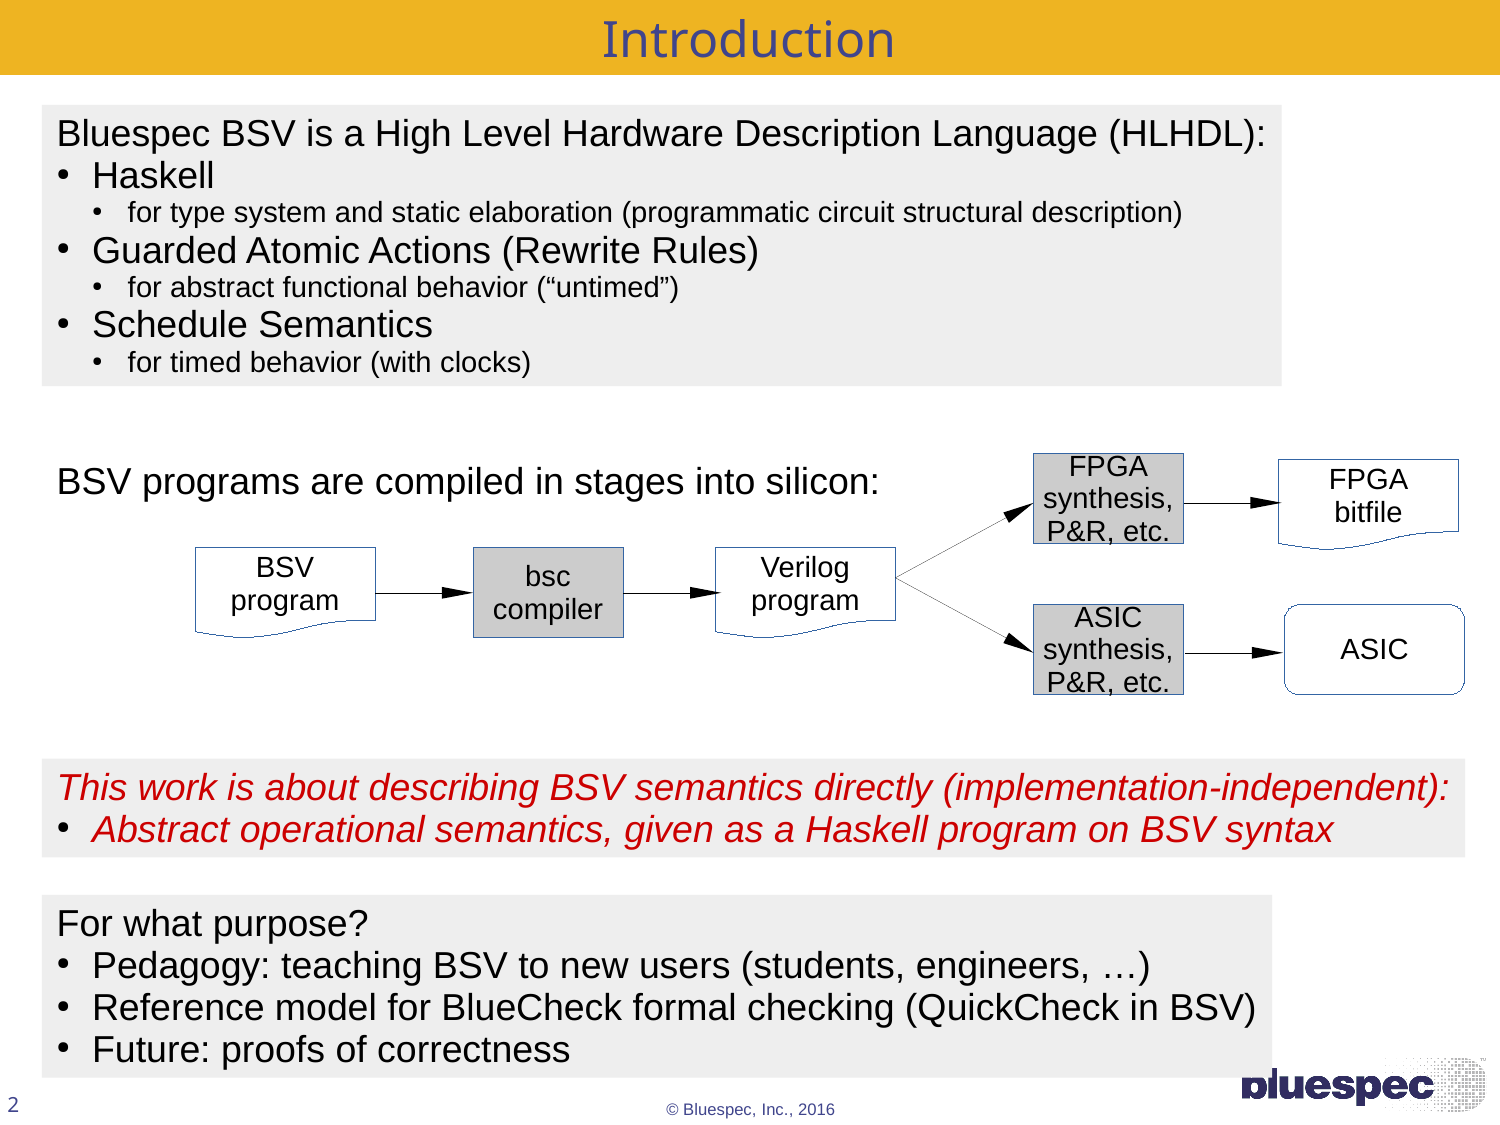

Introduction
Bluespec BSV is a High Level Hardware Description Language (HLHDL):
Haskell
for type system and static elaboration (programmatic circuit structural description)
Guarded Atomic Actions (Rewrite Rules)
for abstract functional behavior (“untimed”)
Schedule Semantics
for timed behavior (with clocks)
BSV programs are compiled in stages into silicon:
FPGA
synthesis,
P&R, etc.
FPGA
bitfile
BSV
program
bsc
compiler
Verilog
program
ASIC
synthesis,
P&R, etc.
ASIC
This work is about describing BSV semantics directly (implementation-independent):
Abstract operational semantics, given as a Haskell program on BSV syntax
For what purpose?
Pedagogy: teaching BSV to new users (students, engineers, …)
Reference model for BlueCheck formal checking (QuickCheck in BSV)
Future: proofs of correctness